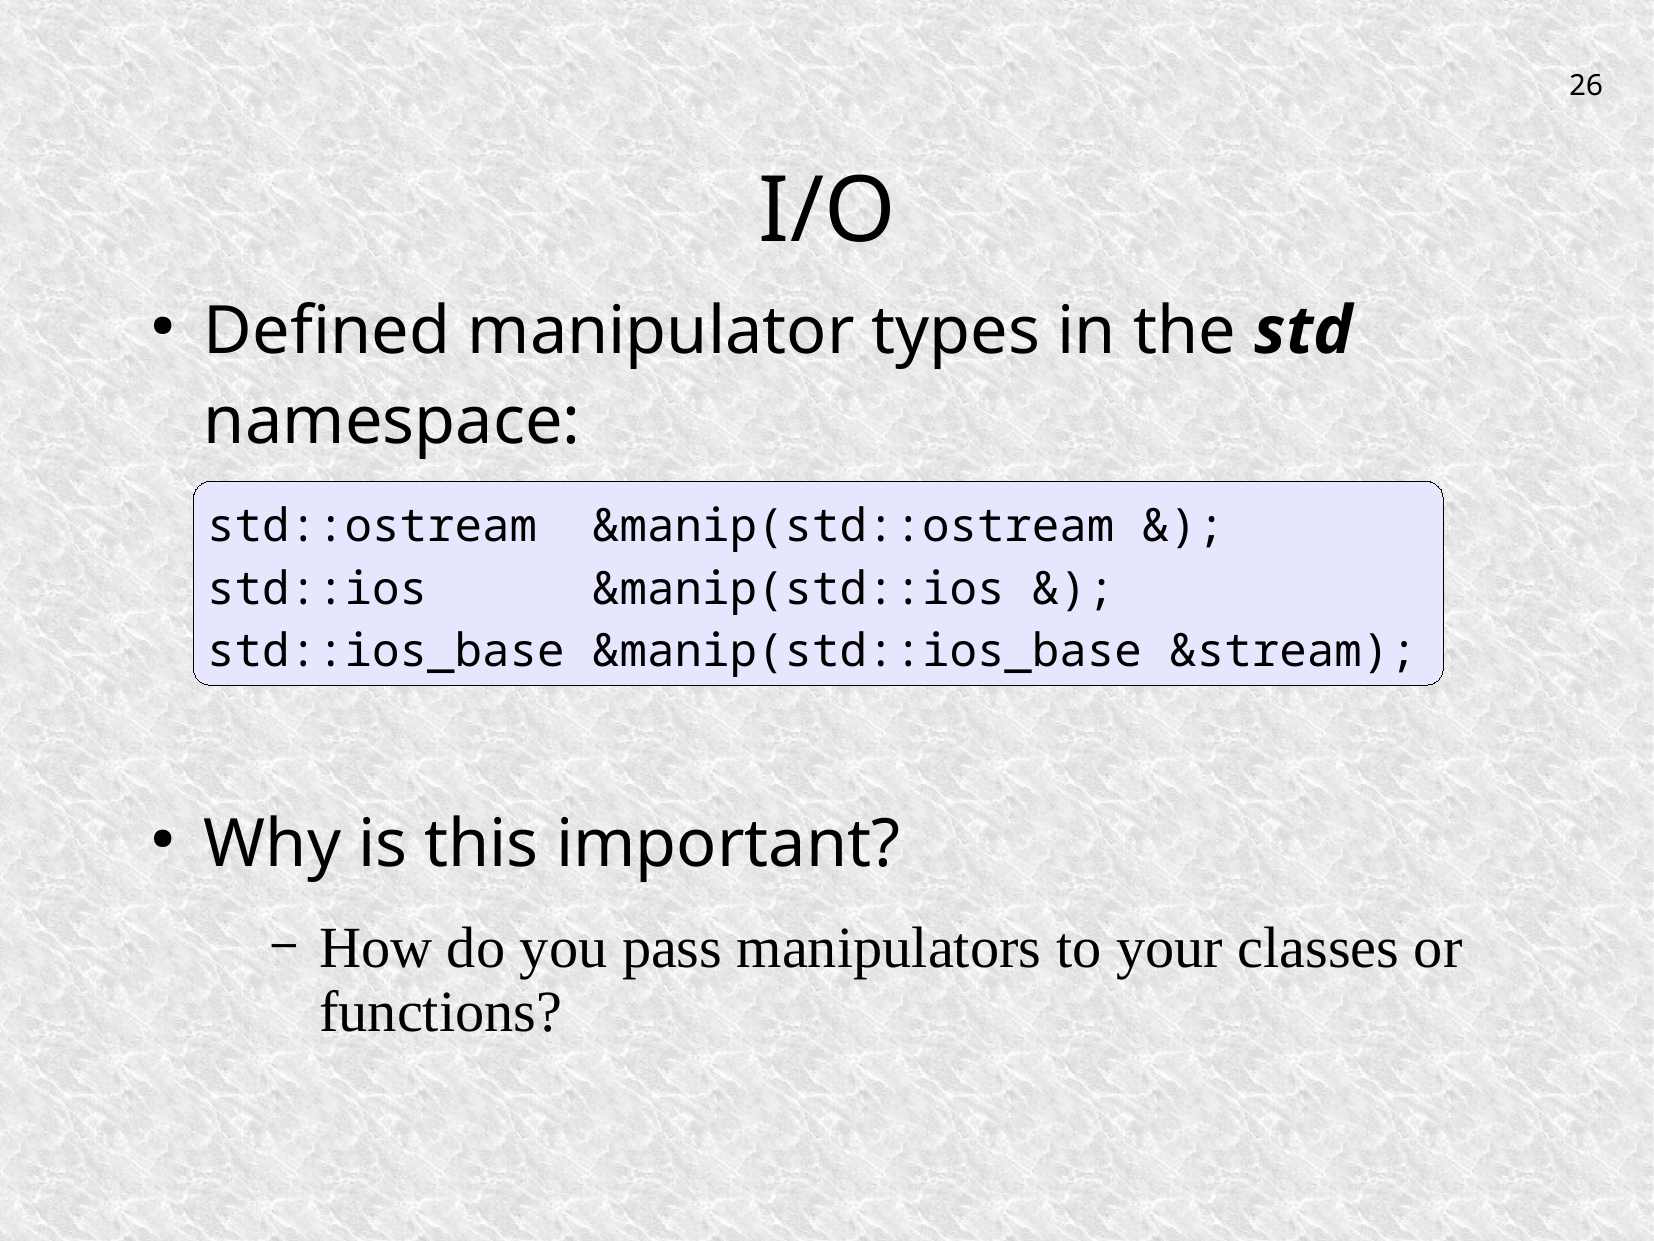

26
# I/O
Defined manipulator types in the std namespace:
Why is this important?
How do you pass manipulators to your classes or functions?
std::ostream &manip(std::ostream &);
std::ios &manip(std::ios &);
std::ios_base &manip(std::ios_base &stream);